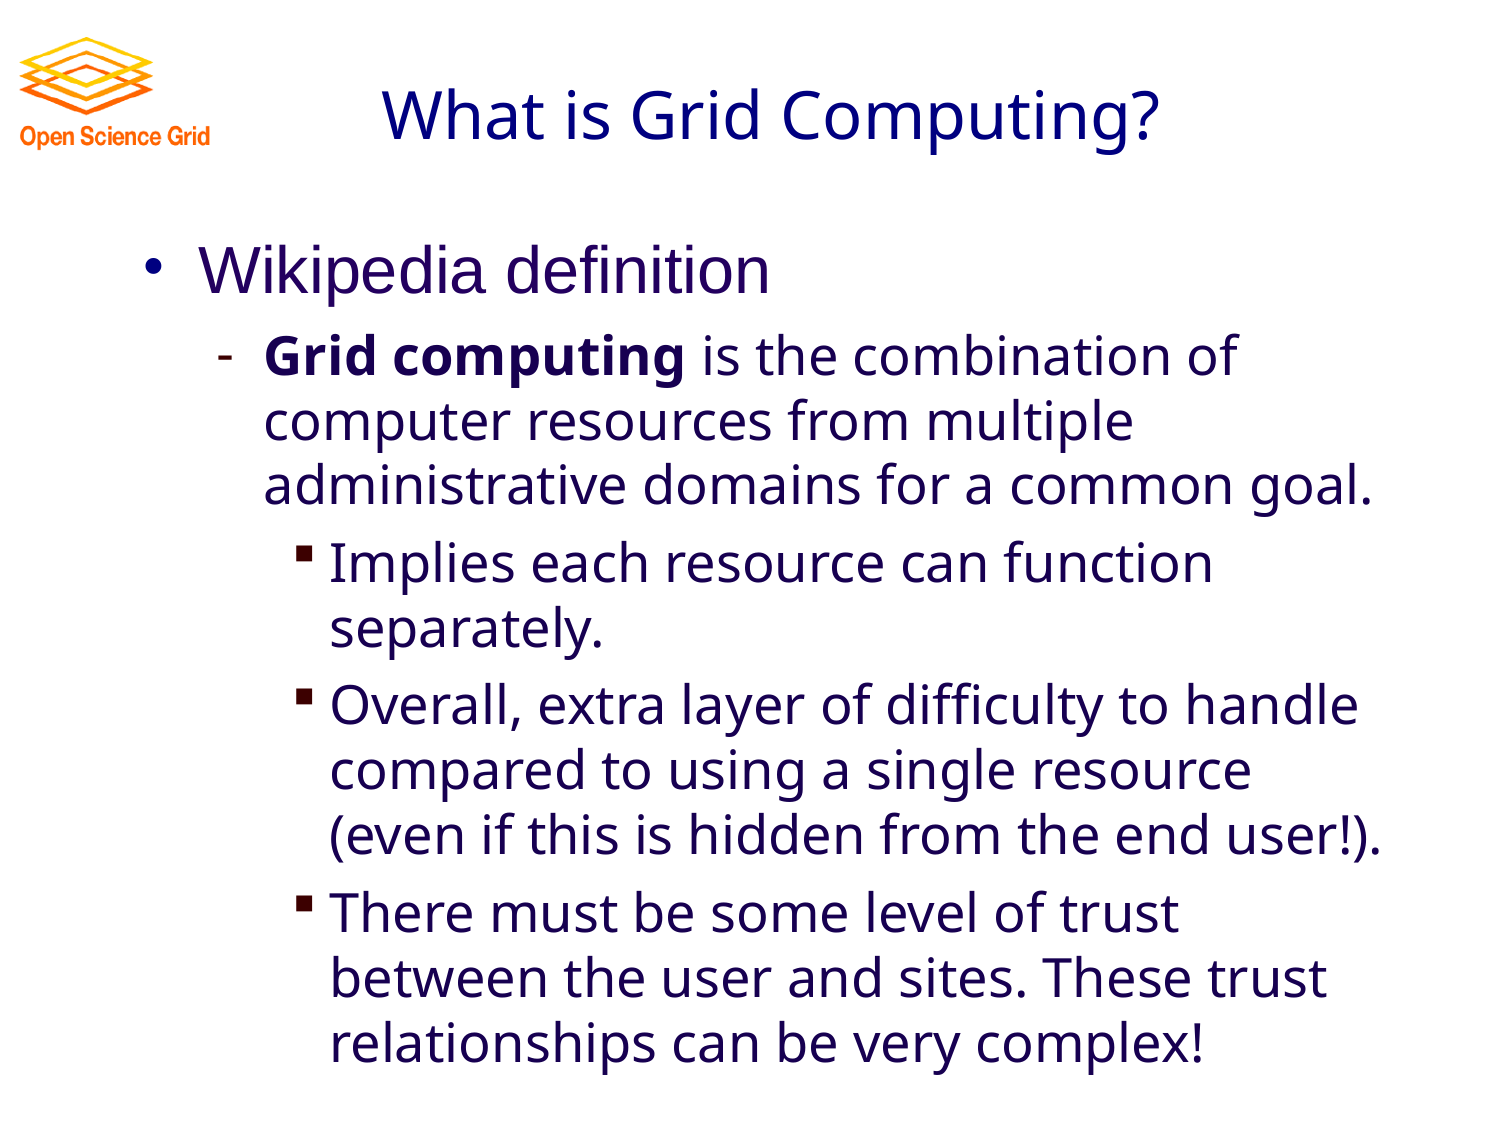

# What is Grid Computing?
Wikipedia definition
Grid computing is the combination of computer resources from multiple administrative domains for a common goal.
Implies each resource can function separately.
Overall, extra layer of difficulty to handle compared to using a single resource (even if this is hidden from the end user!).
There must be some level of trust between the user and sites. These trust relationships can be very complex!